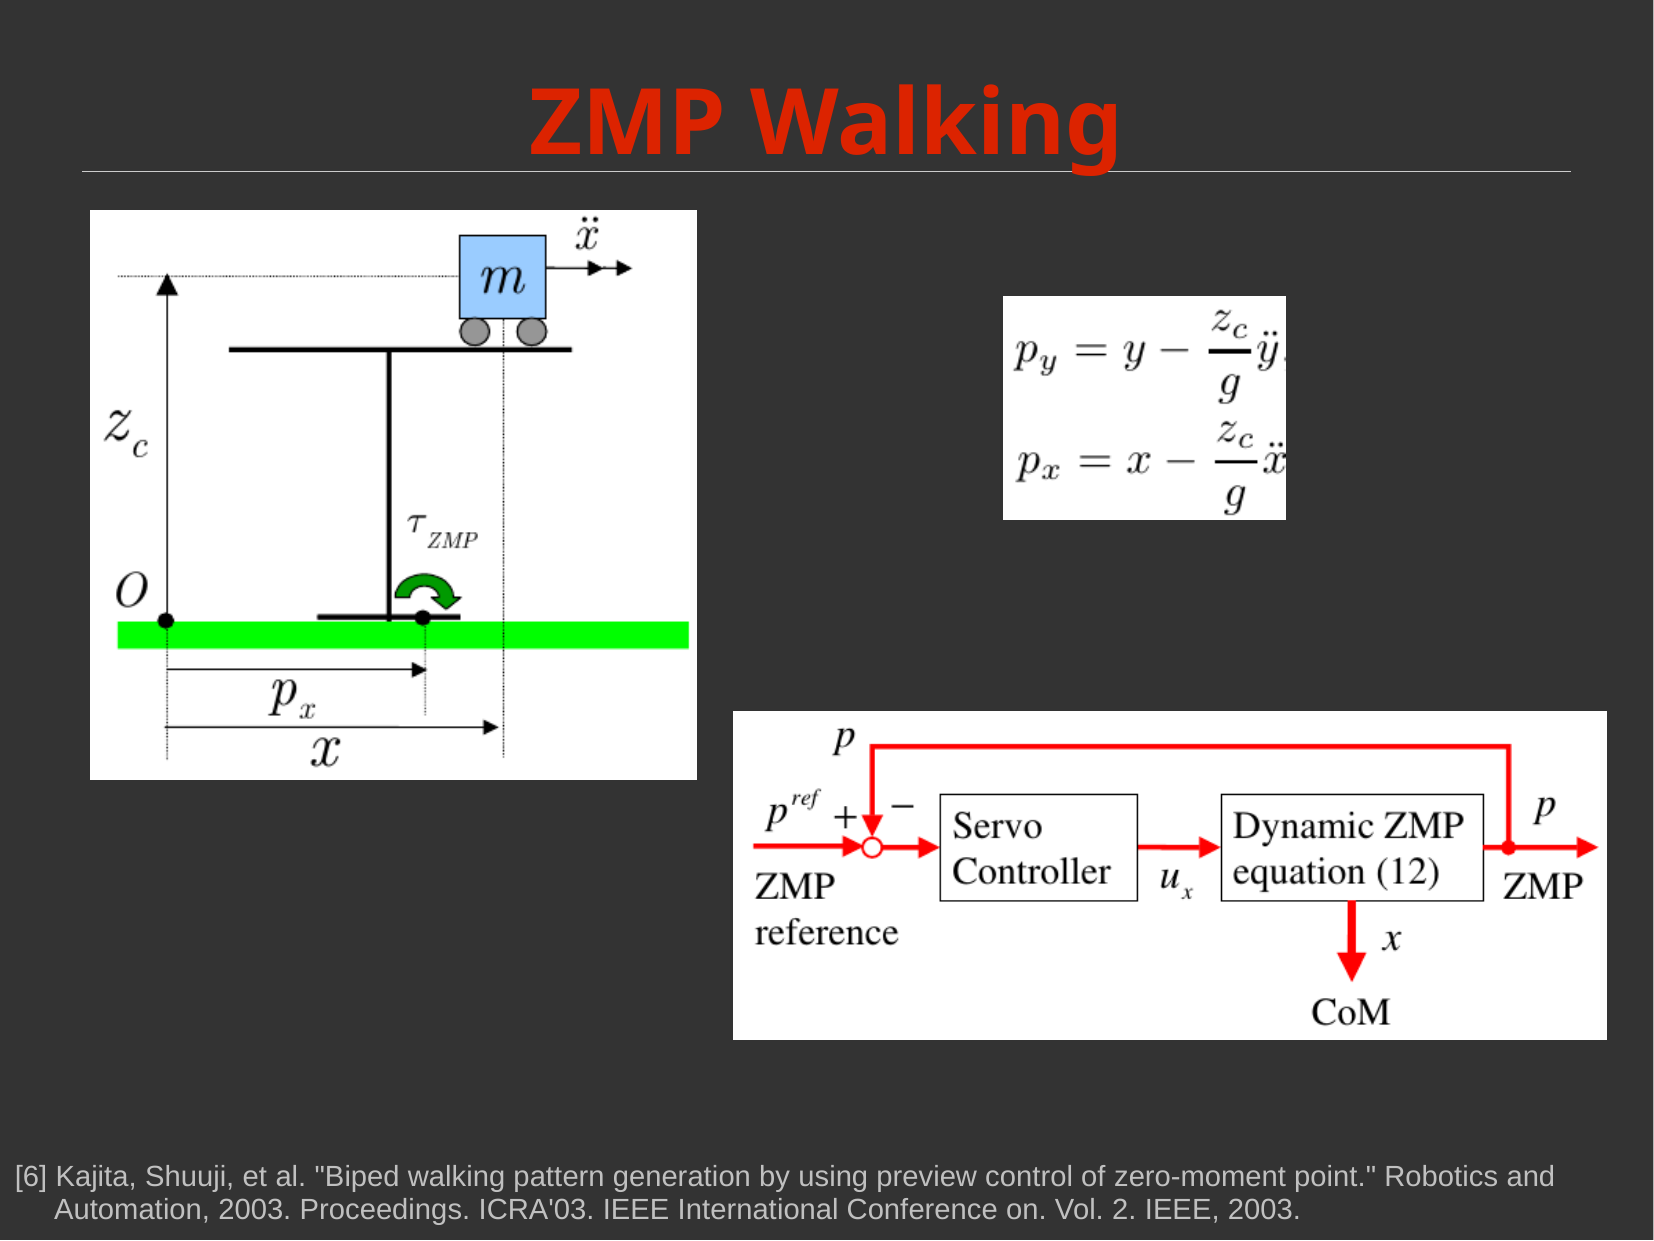

# ZMP Walking
[6] Kajita, Shuuji, et al. "Biped walking pattern generation by using preview control of zero-moment point." Robotics and Automation, 2003. Proceedings. ICRA'03. IEEE International Conference on. Vol. 2. IEEE, 2003.